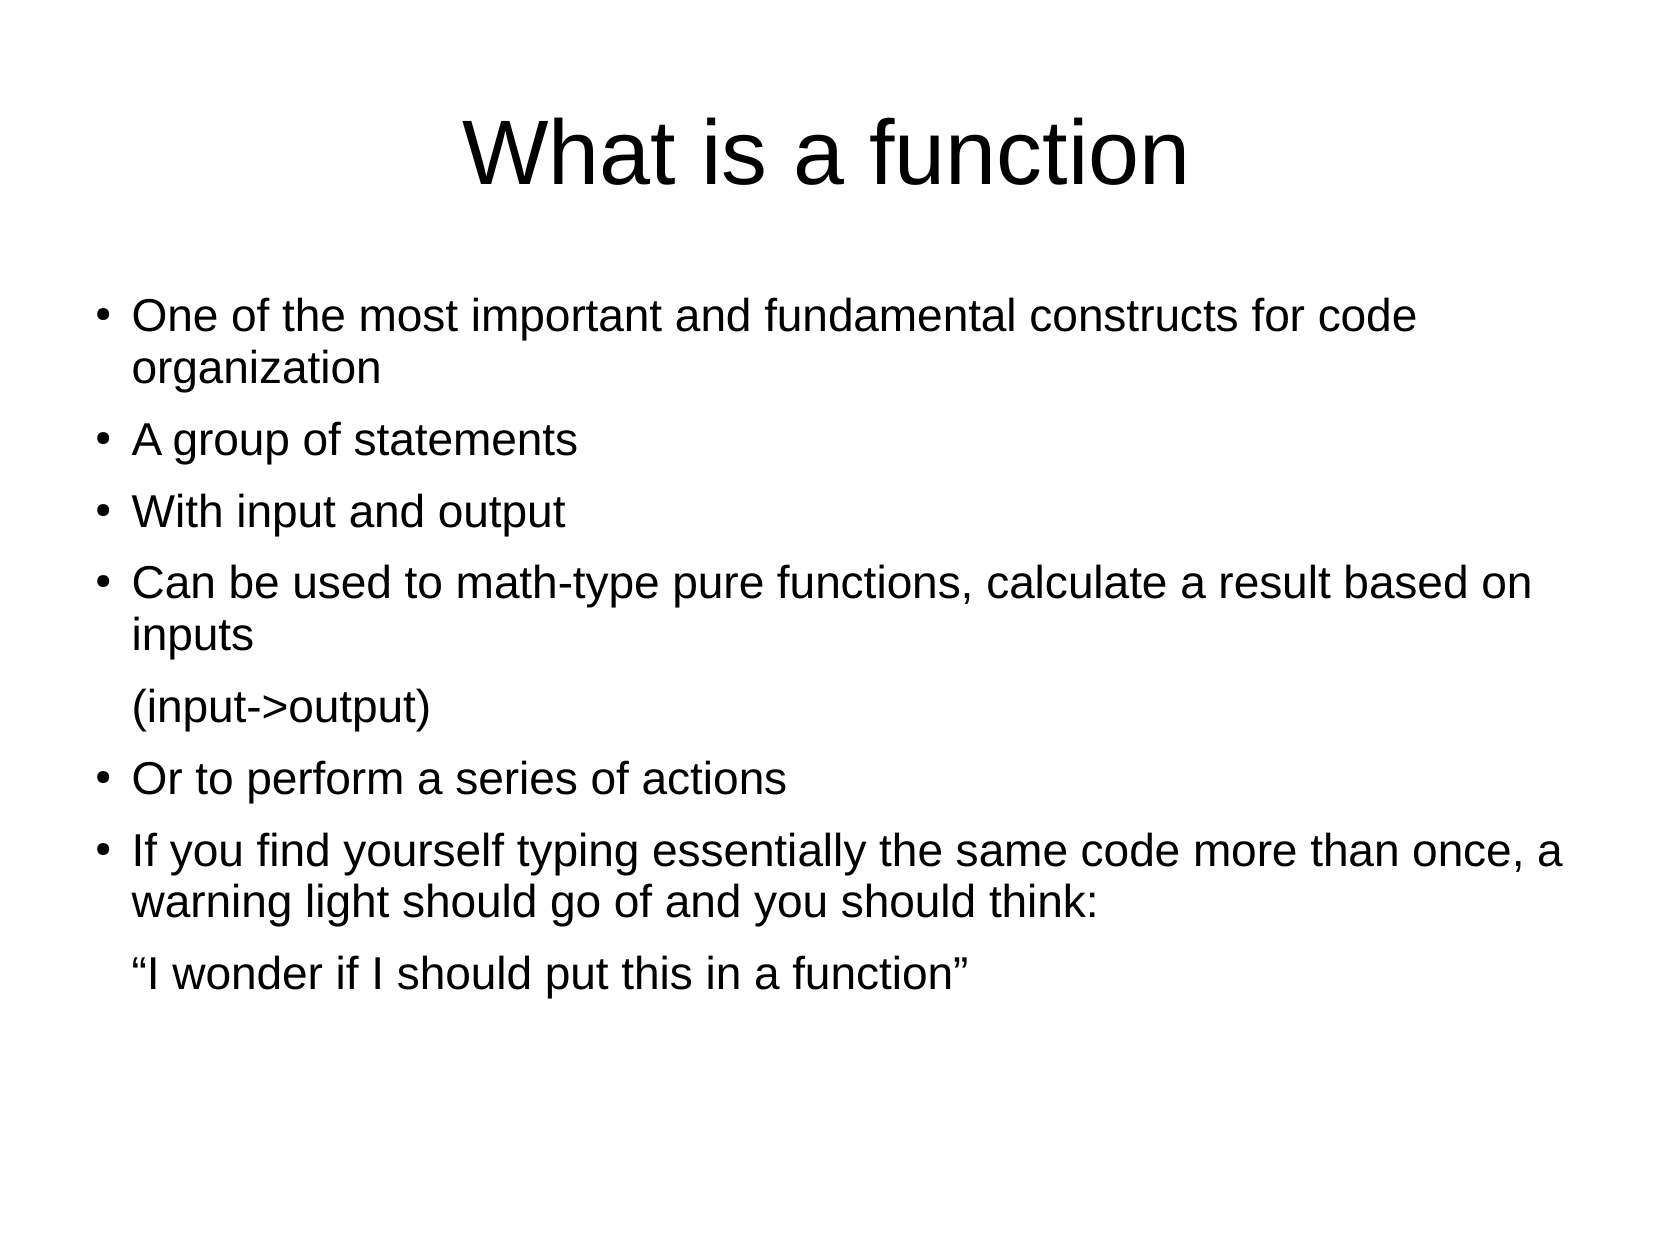

# What is a function
One of the most important and fundamental constructs for code organization
A group of statements
With input and output
Can be used to math-type pure functions, calculate a result based on inputs
(input->output)
Or to perform a series of actions
If you find yourself typing essentially the same code more than once, a warning light should go of and you should think:
“I wonder if I should put this in a function”